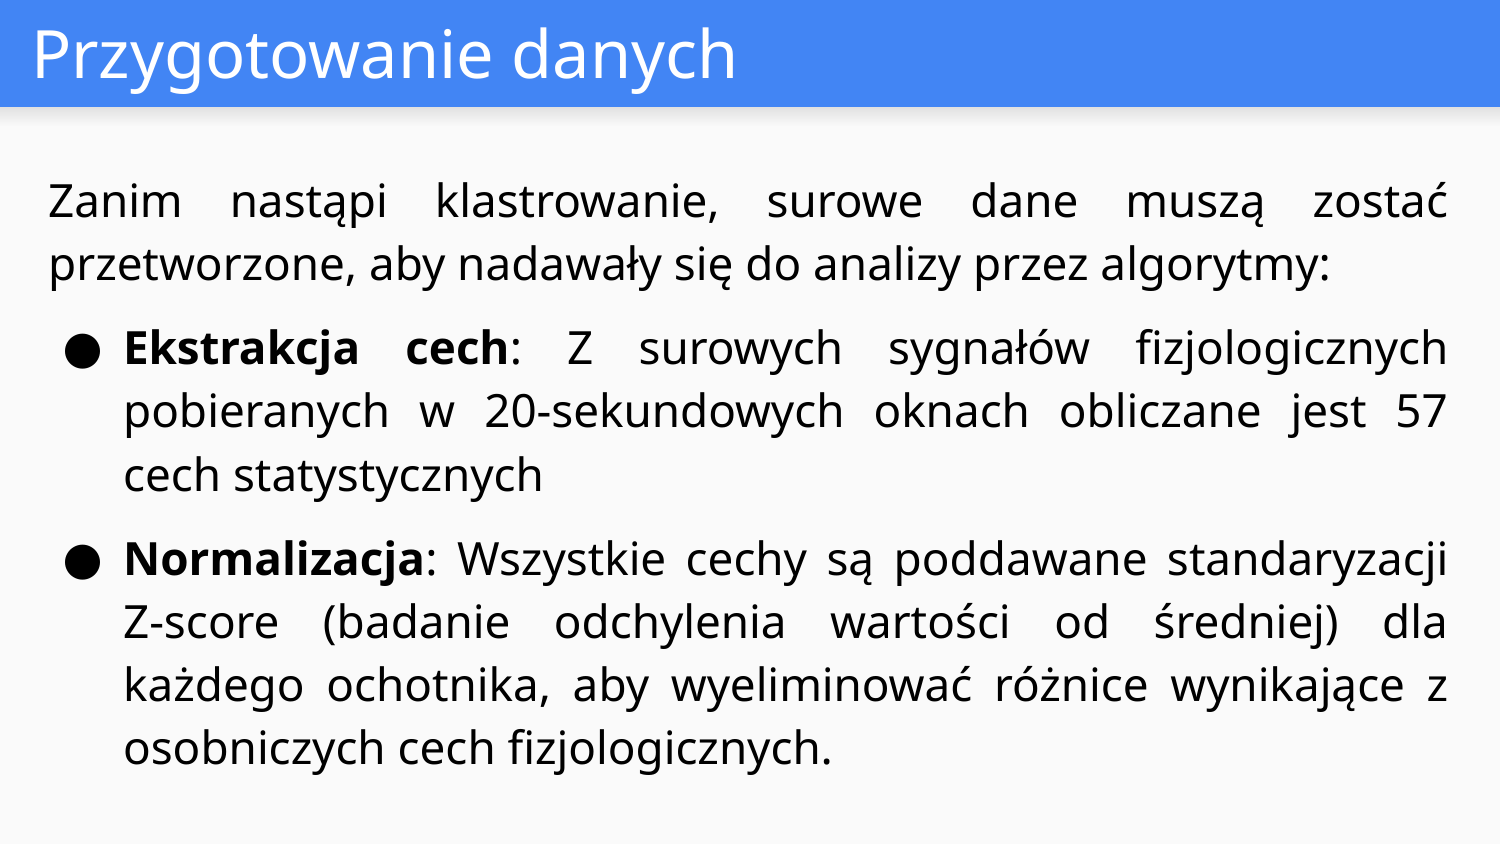

# Przygotowanie danych
Zanim nastąpi klastrowanie, surowe dane muszą zostać przetworzone, aby nadawały się do analizy przez algorytmy:
Ekstrakcja cech: Z surowych sygnałów fizjologicznych pobieranych w 20-sekundowych oknach obliczane jest 57 cech statystycznych
Normalizacja: Wszystkie cechy są poddawane standaryzacji Z-score (badanie odchylenia wartości od średniej) dla każdego ochotnika, aby wyeliminować różnice wynikające z osobniczych cech fizjologicznych.